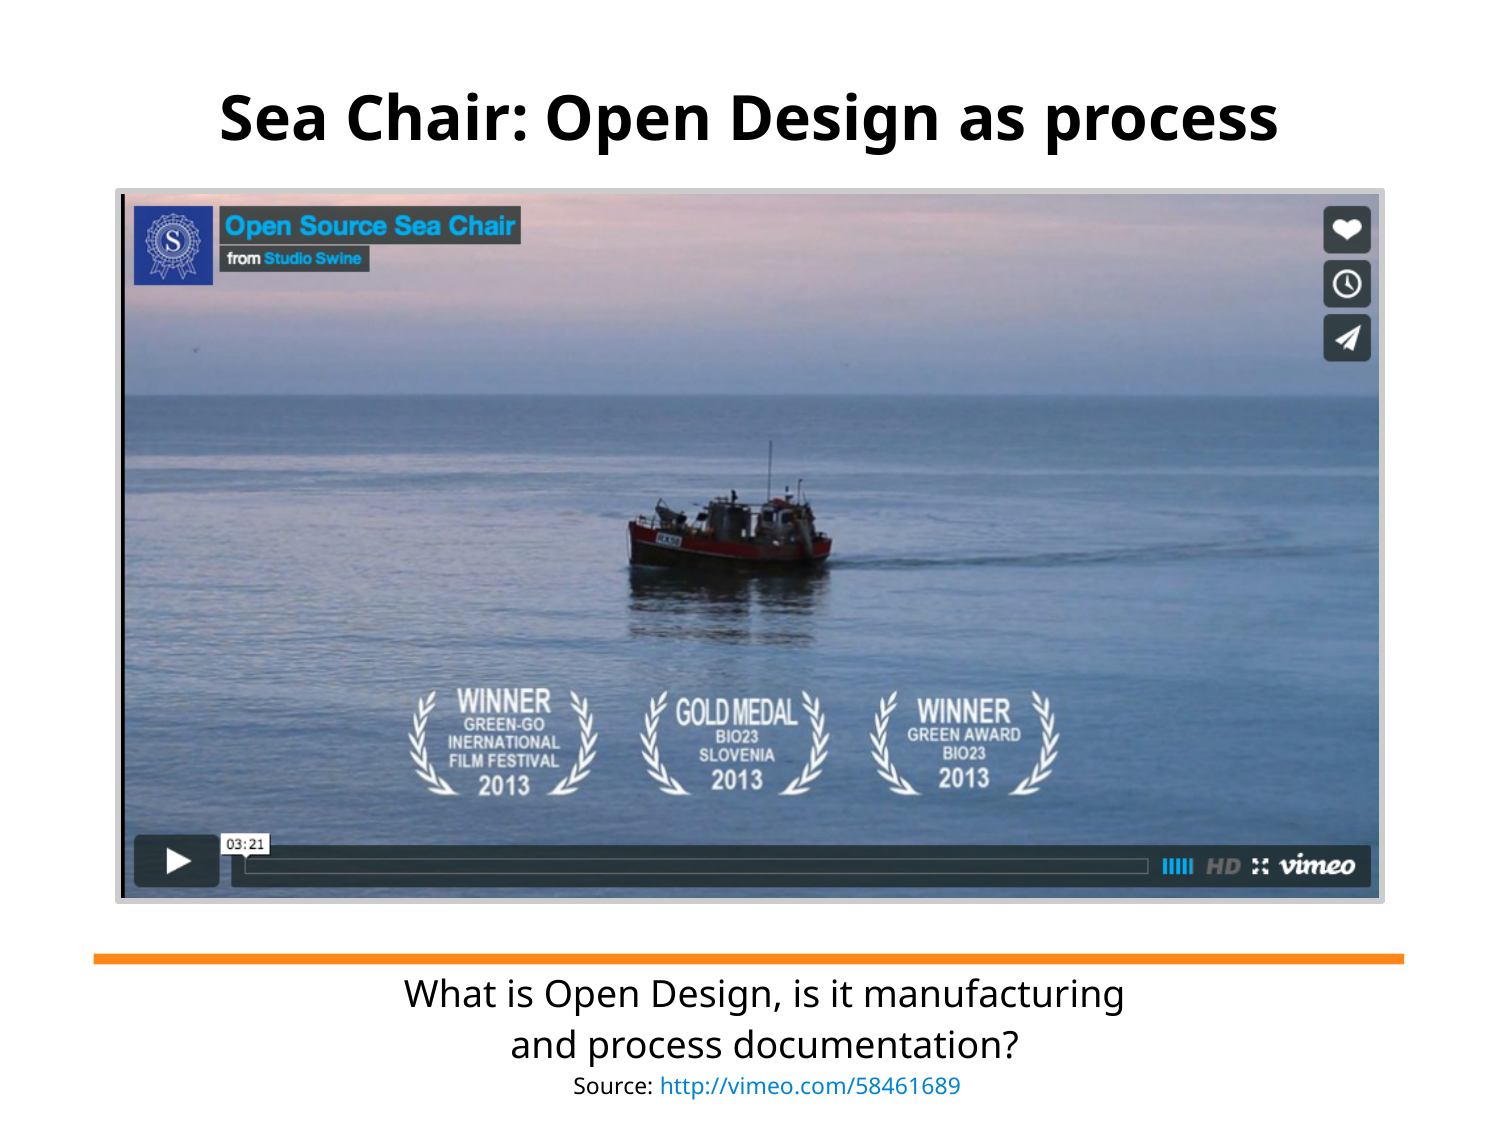

# Sea Chair: Open Design as process
What is Open Design, is it manufacturing and process documentation?
Source: http://vimeo.com/58461689